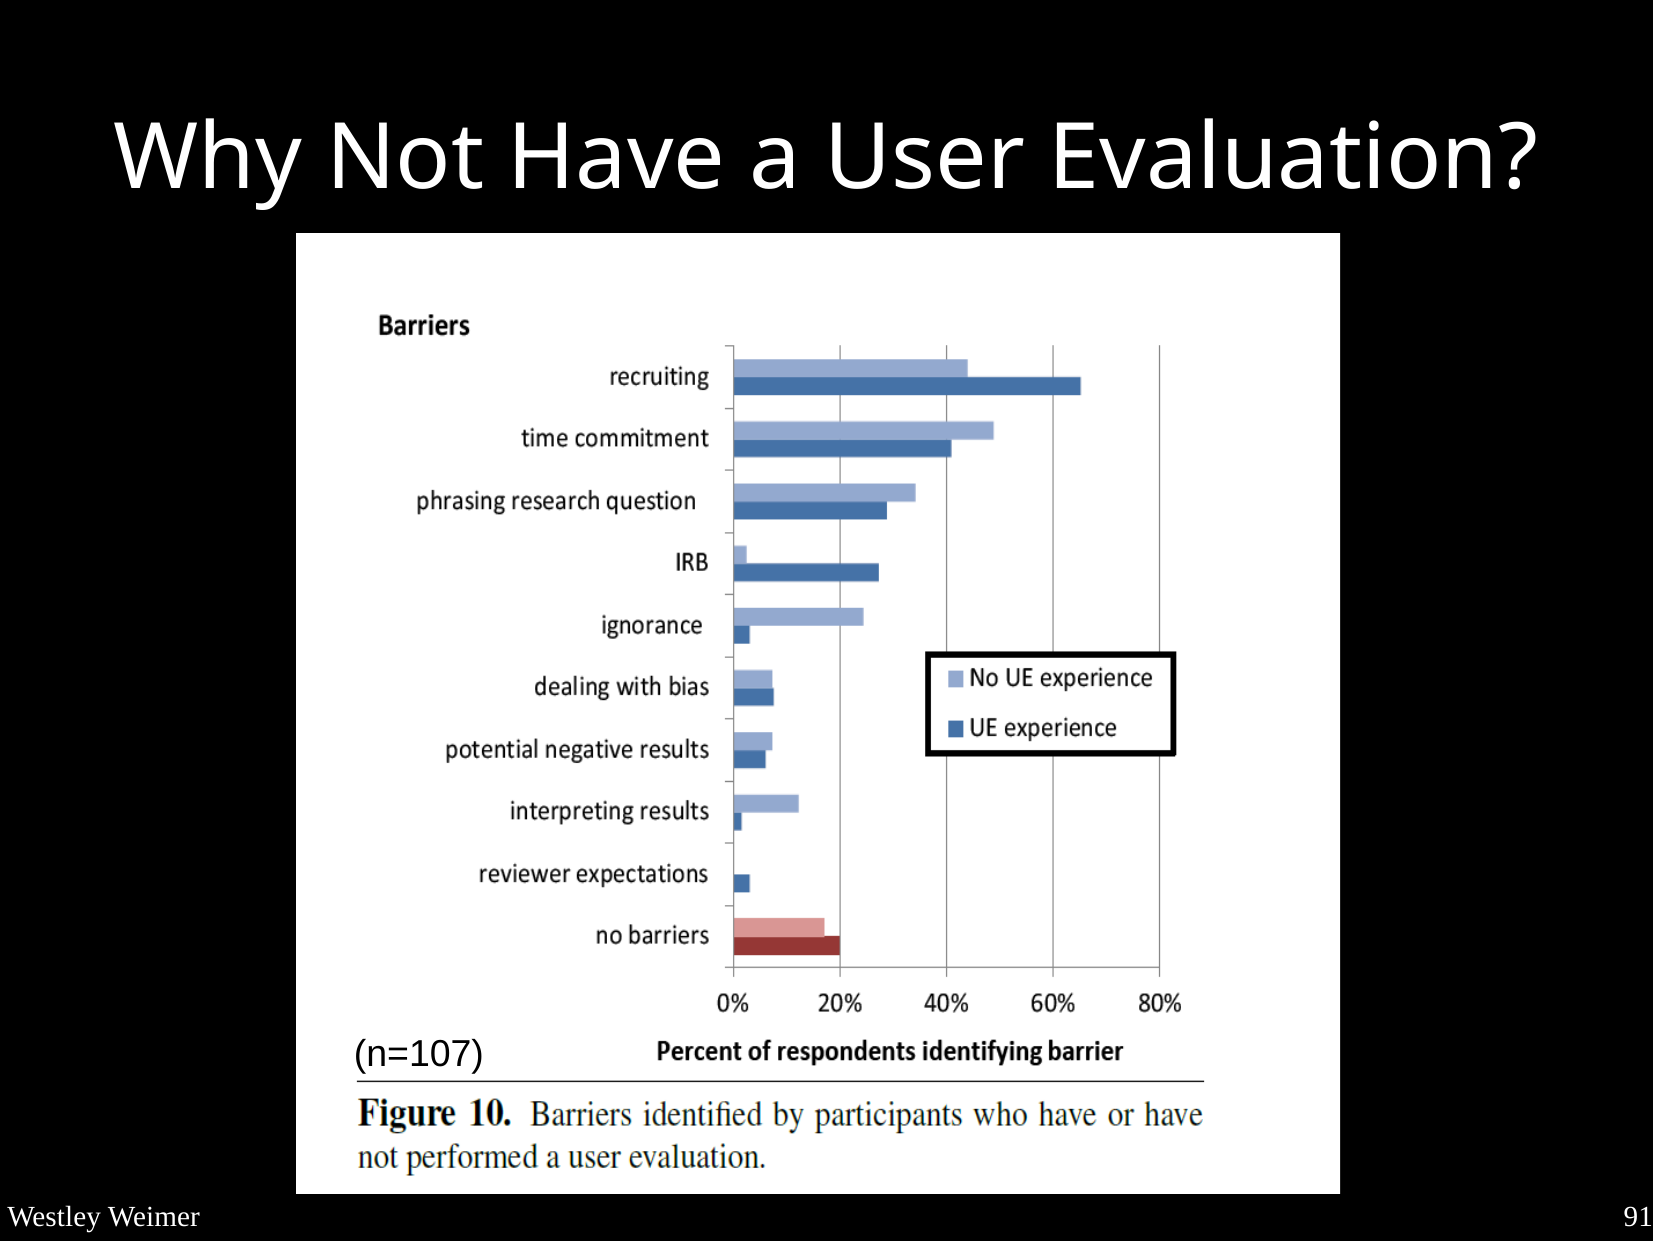

# Why Not Have a User Evaluation?
(n=107)
91